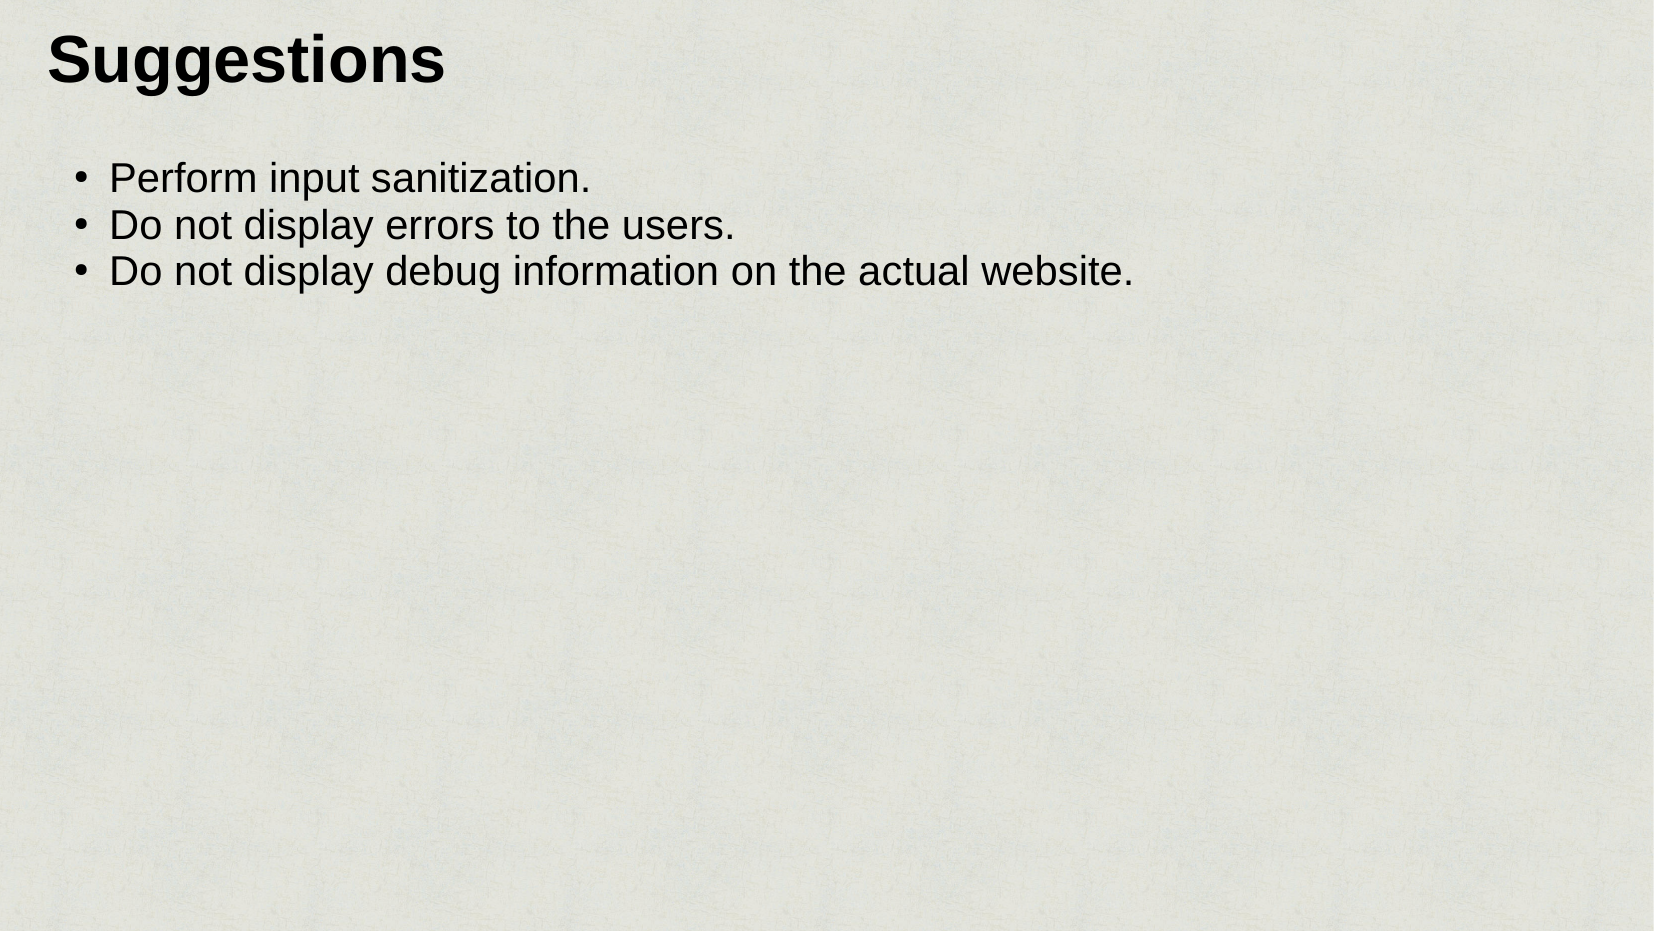

# Suggestions
Perform input sanitization.
Do not display errors to the users.
Do not display debug information on the actual website.